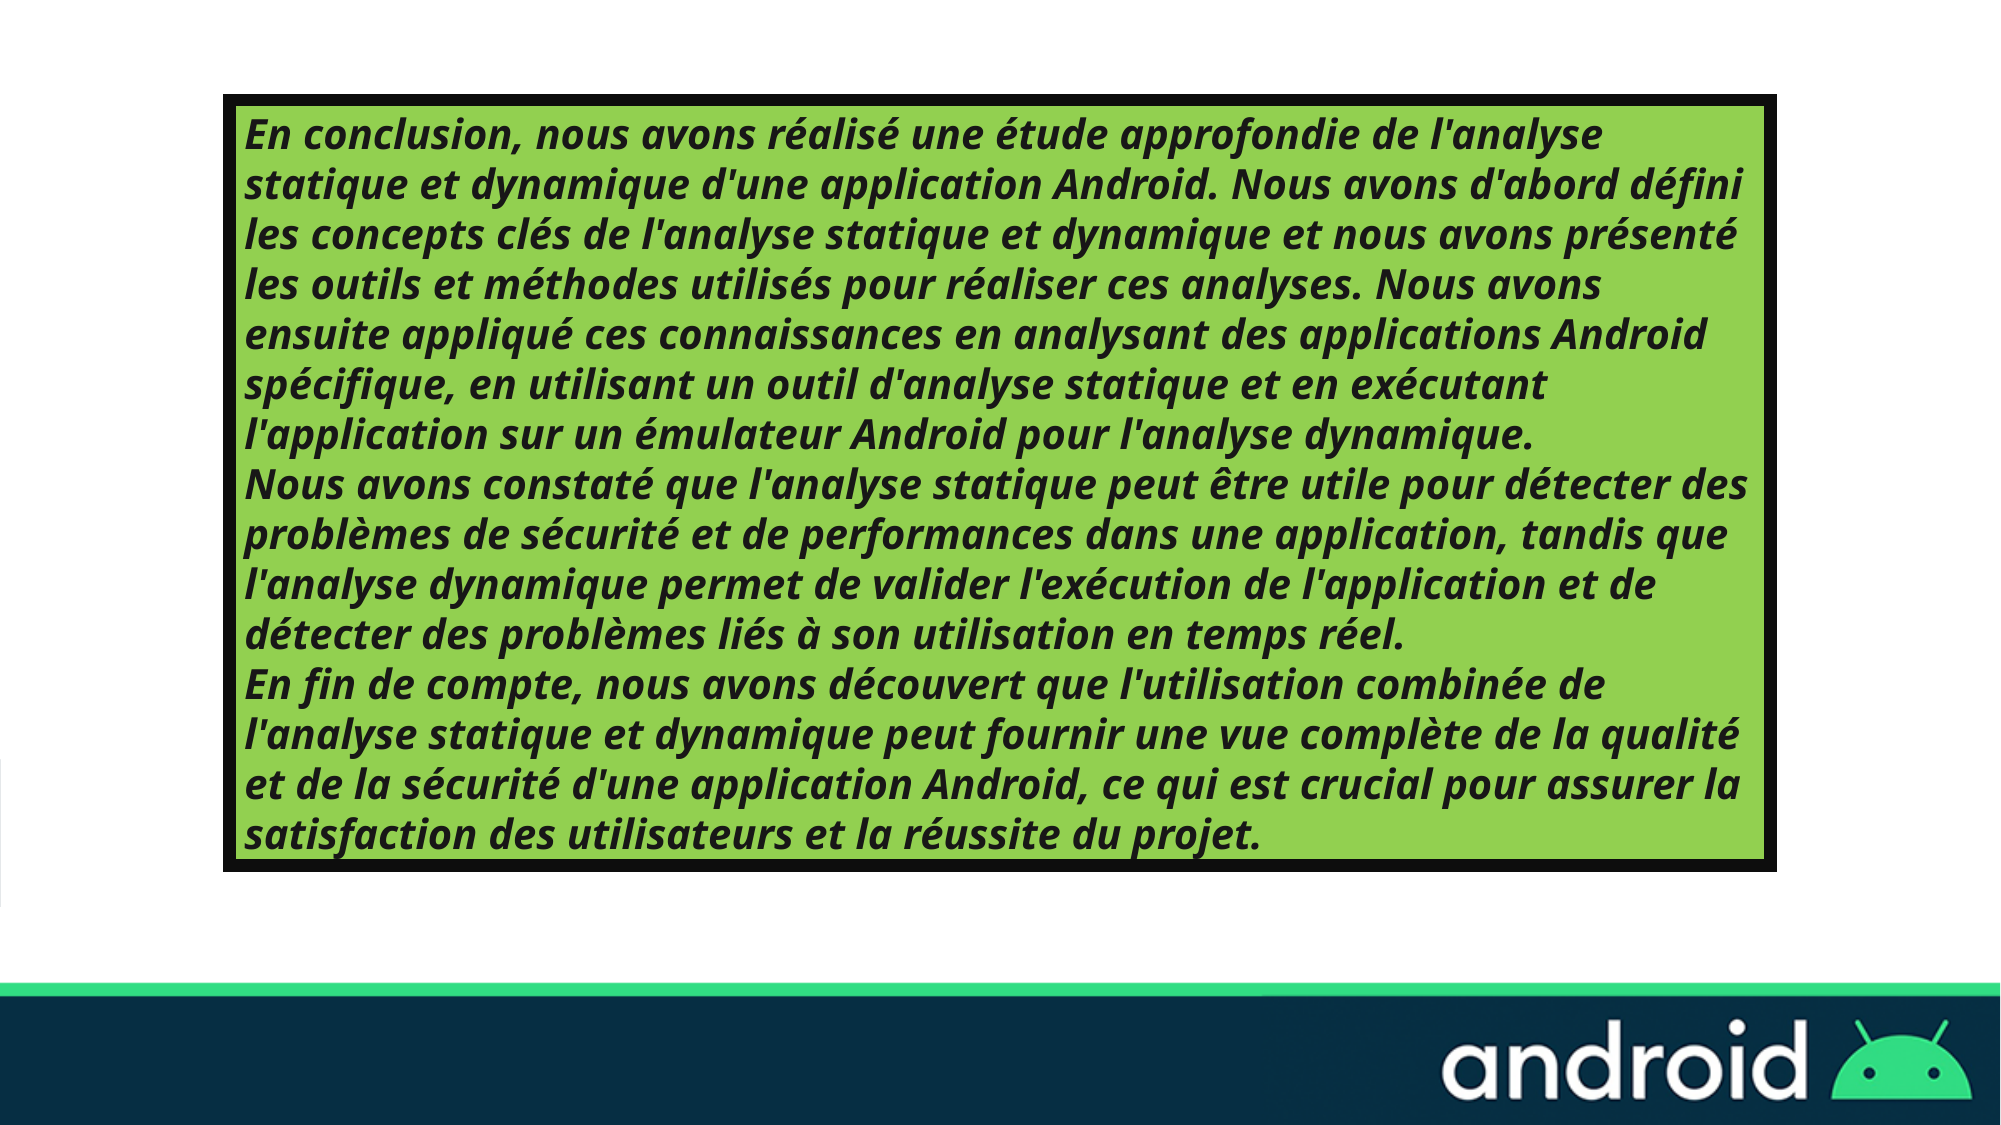

En conclusion, nous avons réalisé une étude approfondie de l'analyse statique et dynamique d'une application Android. Nous avons d'abord défini les concepts clés de l'analyse statique et dynamique et nous avons présenté les outils et méthodes utilisés pour réaliser ces analyses. Nous avons ensuite appliqué ces connaissances en analysant des applications Android spécifique, en utilisant un outil d'analyse statique et en exécutant l'application sur un émulateur Android pour l'analyse dynamique.
Nous avons constaté que l'analyse statique peut être utile pour détecter des problèmes de sécurité et de performances dans une application, tandis que l'analyse dynamique permet de valider l'exécution de l'application et de détecter des problèmes liés à son utilisation en temps réel.
En fin de compte, nous avons découvert que l'utilisation combinée de l'analyse statique et dynamique peut fournir une vue complète de la qualité et de la sécurité d'une application Android, ce qui est crucial pour assurer la satisfaction des utilisateurs et la réussite du projet.